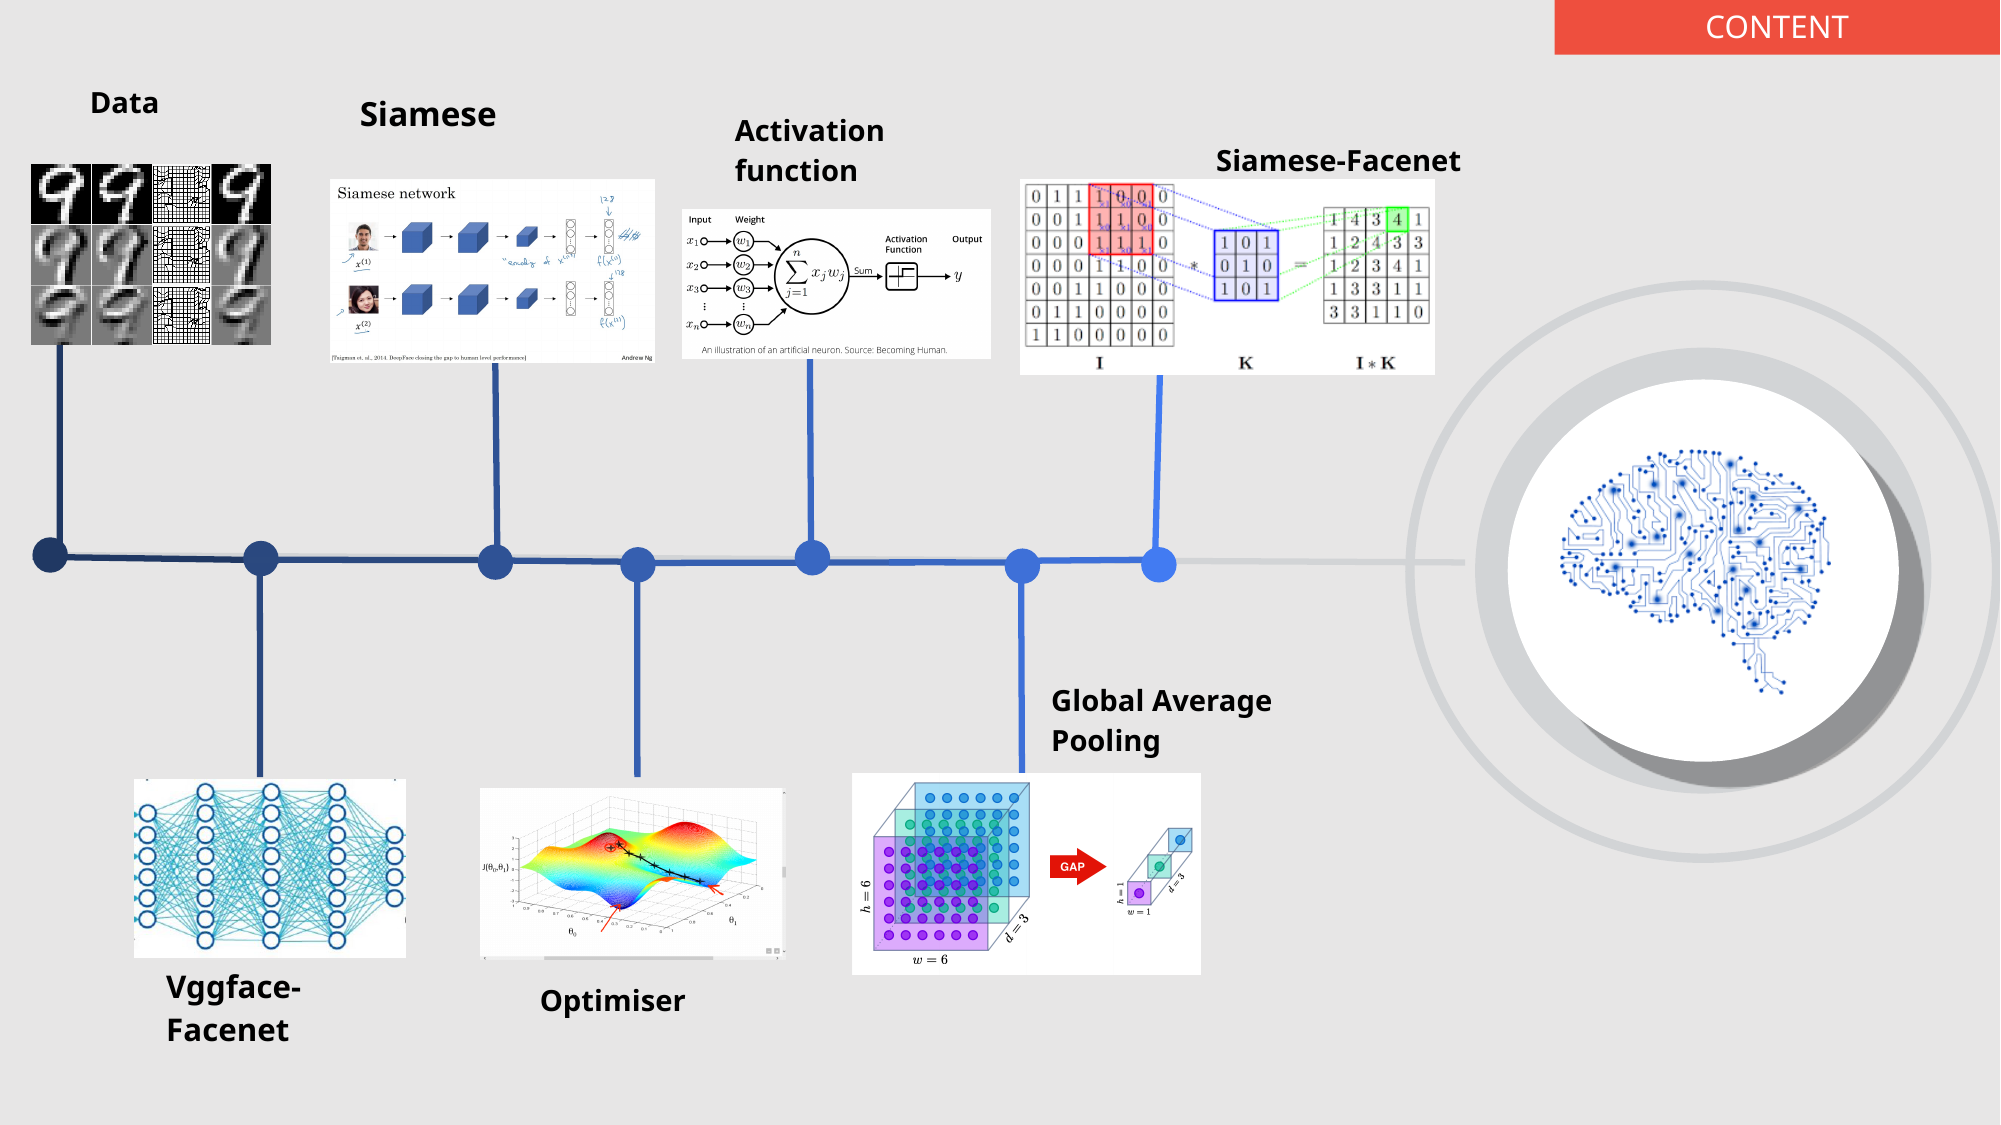

CONTENT
 Data
Siamese
Activation
function
Siamese-Facenet
Global Average Pooling
Vggface-Facenet
Optimiser